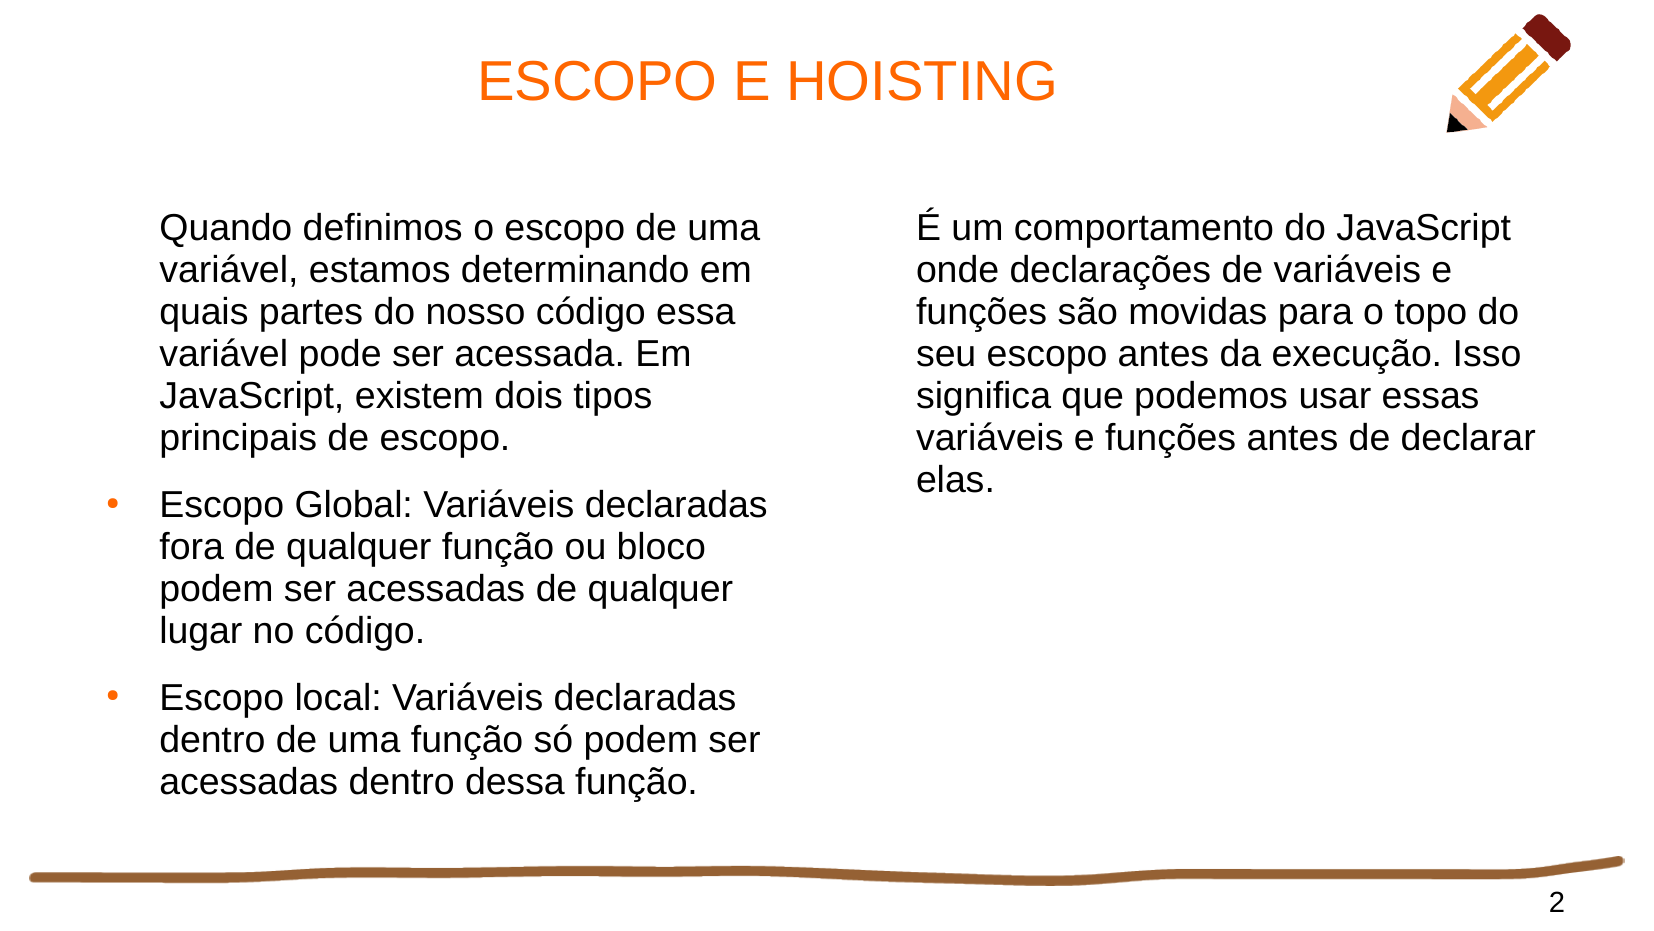

# ESCOPO E HOISTING
Quando definimos o escopo de uma variável, estamos determinando em quais partes do nosso código essa variável pode ser acessada. Em JavaScript, existem dois tipos principais de escopo.
Escopo Global: Variáveis declaradas fora de qualquer função ou bloco podem ser acessadas de qualquer lugar no código.
Escopo local: Variáveis declaradas dentro de uma função só podem ser acessadas dentro dessa função.
É um comportamento do JavaScript onde declarações de variáveis e funções são movidas para o topo do seu escopo antes da execução. Isso significa que podemos usar essas variáveis e funções antes de declarar elas.
2